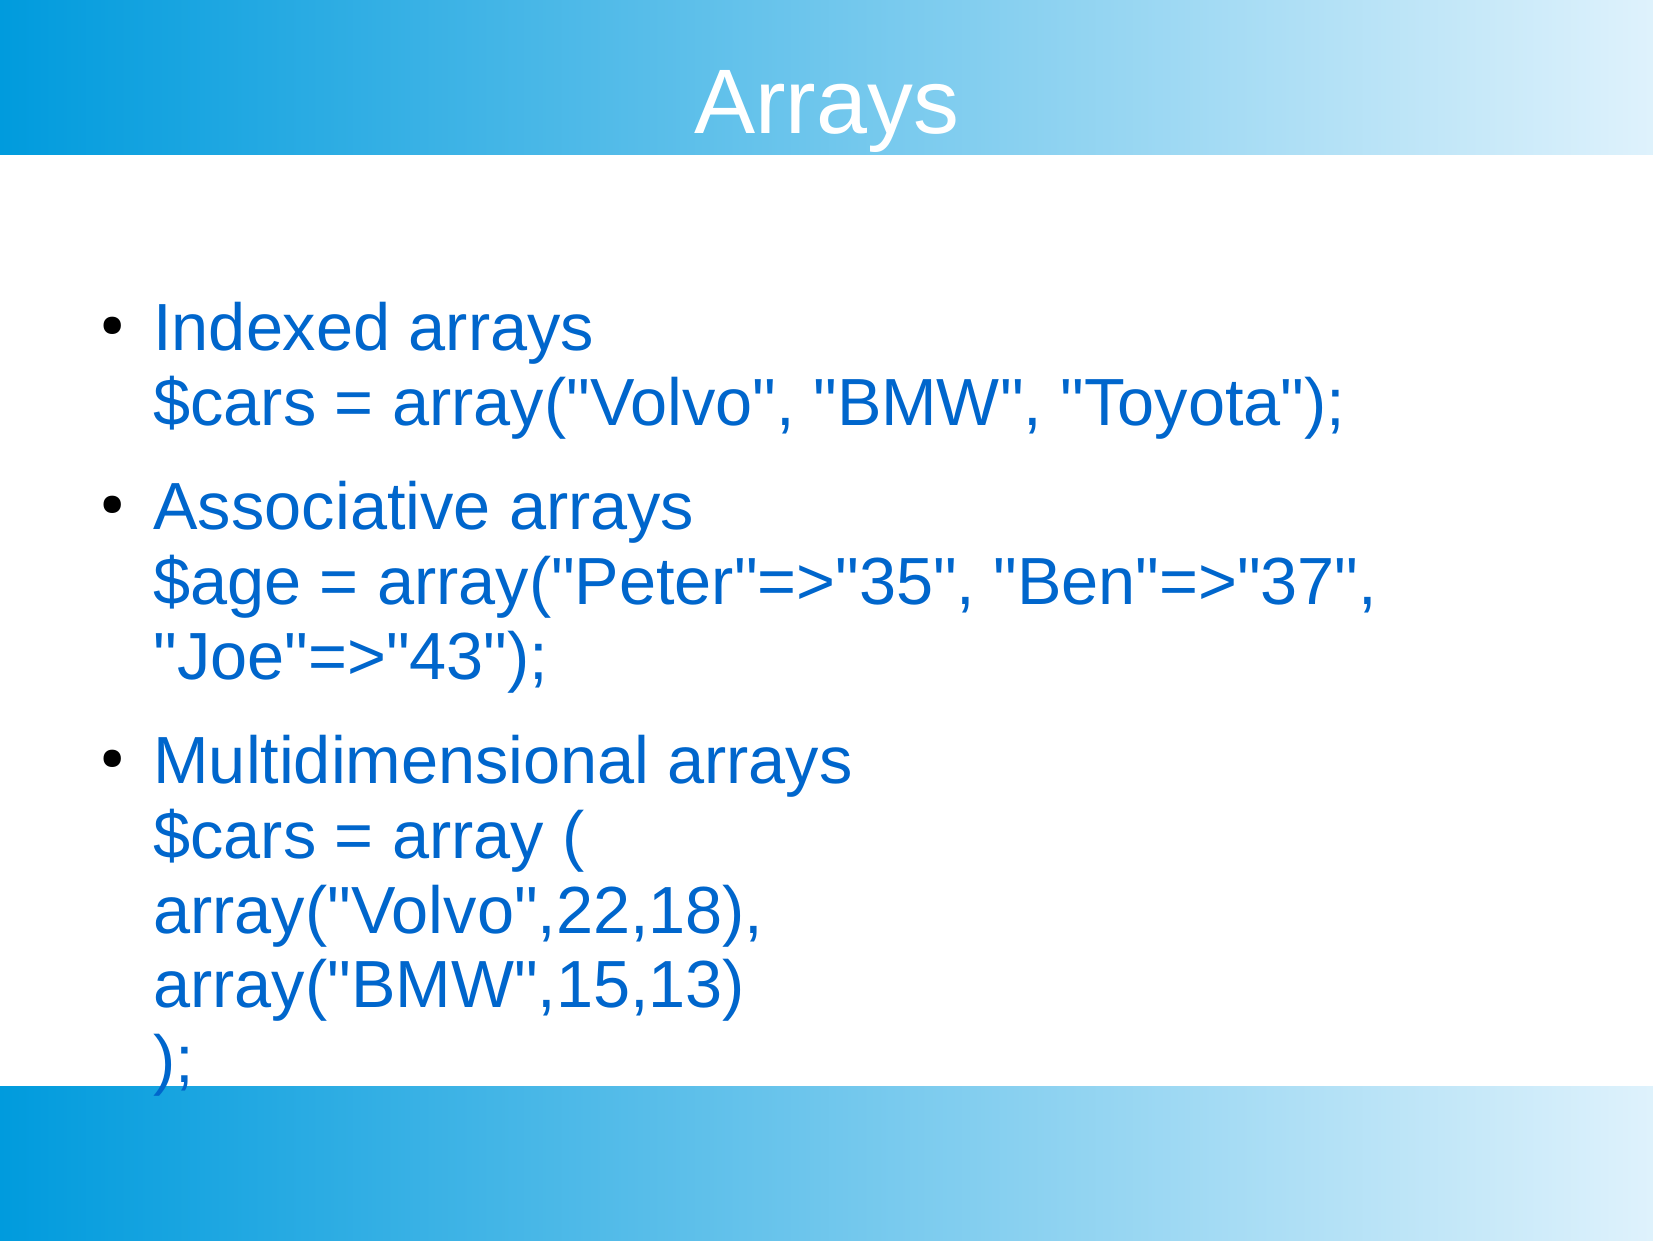

# Arrays
Indexed arrays
$cars = array("Volvo", "BMW", "Toyota");
Associative arrays
$age = array("Peter"=>"35", "Ben"=>"37", "Joe"=>"43");
Multidimensional arrays
$cars = array (
array("Volvo",22,18),
array("BMW",15,13)
);